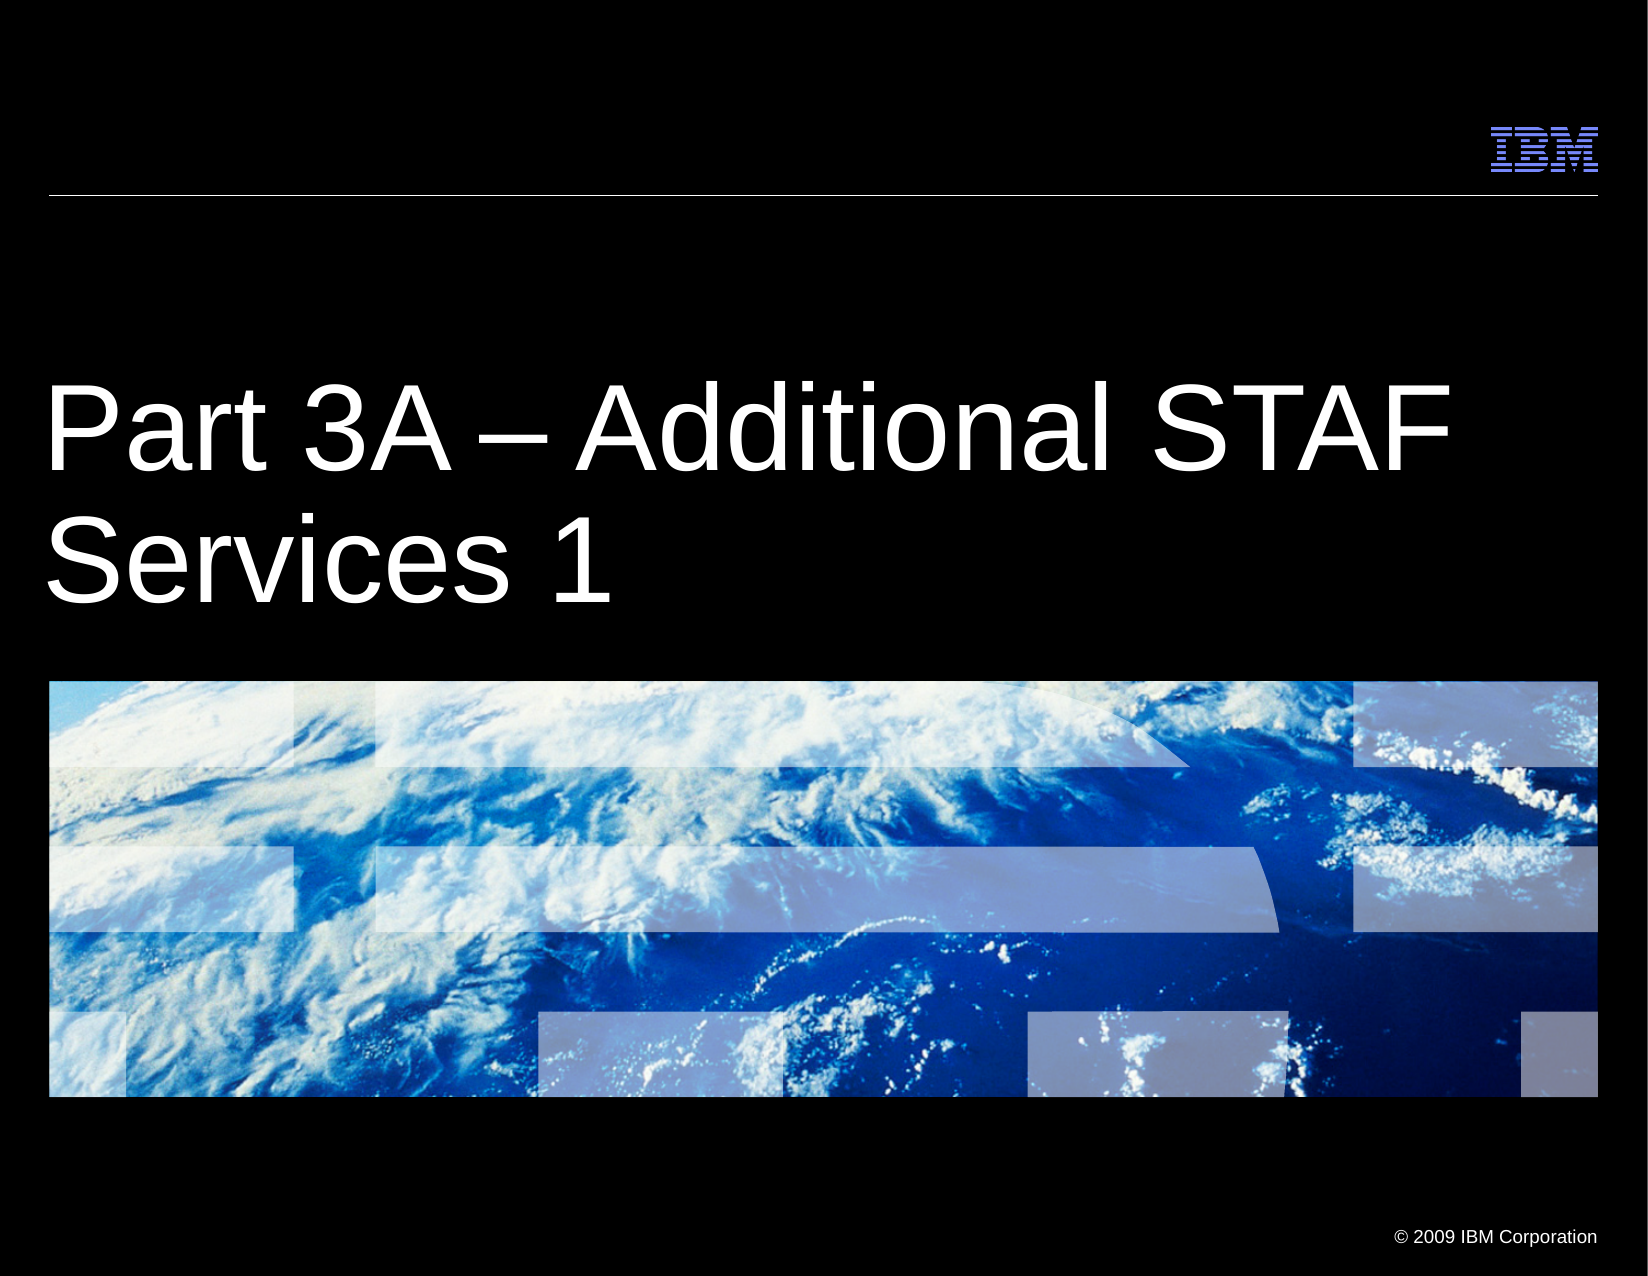

# Part 3A – Additional STAF Services 1